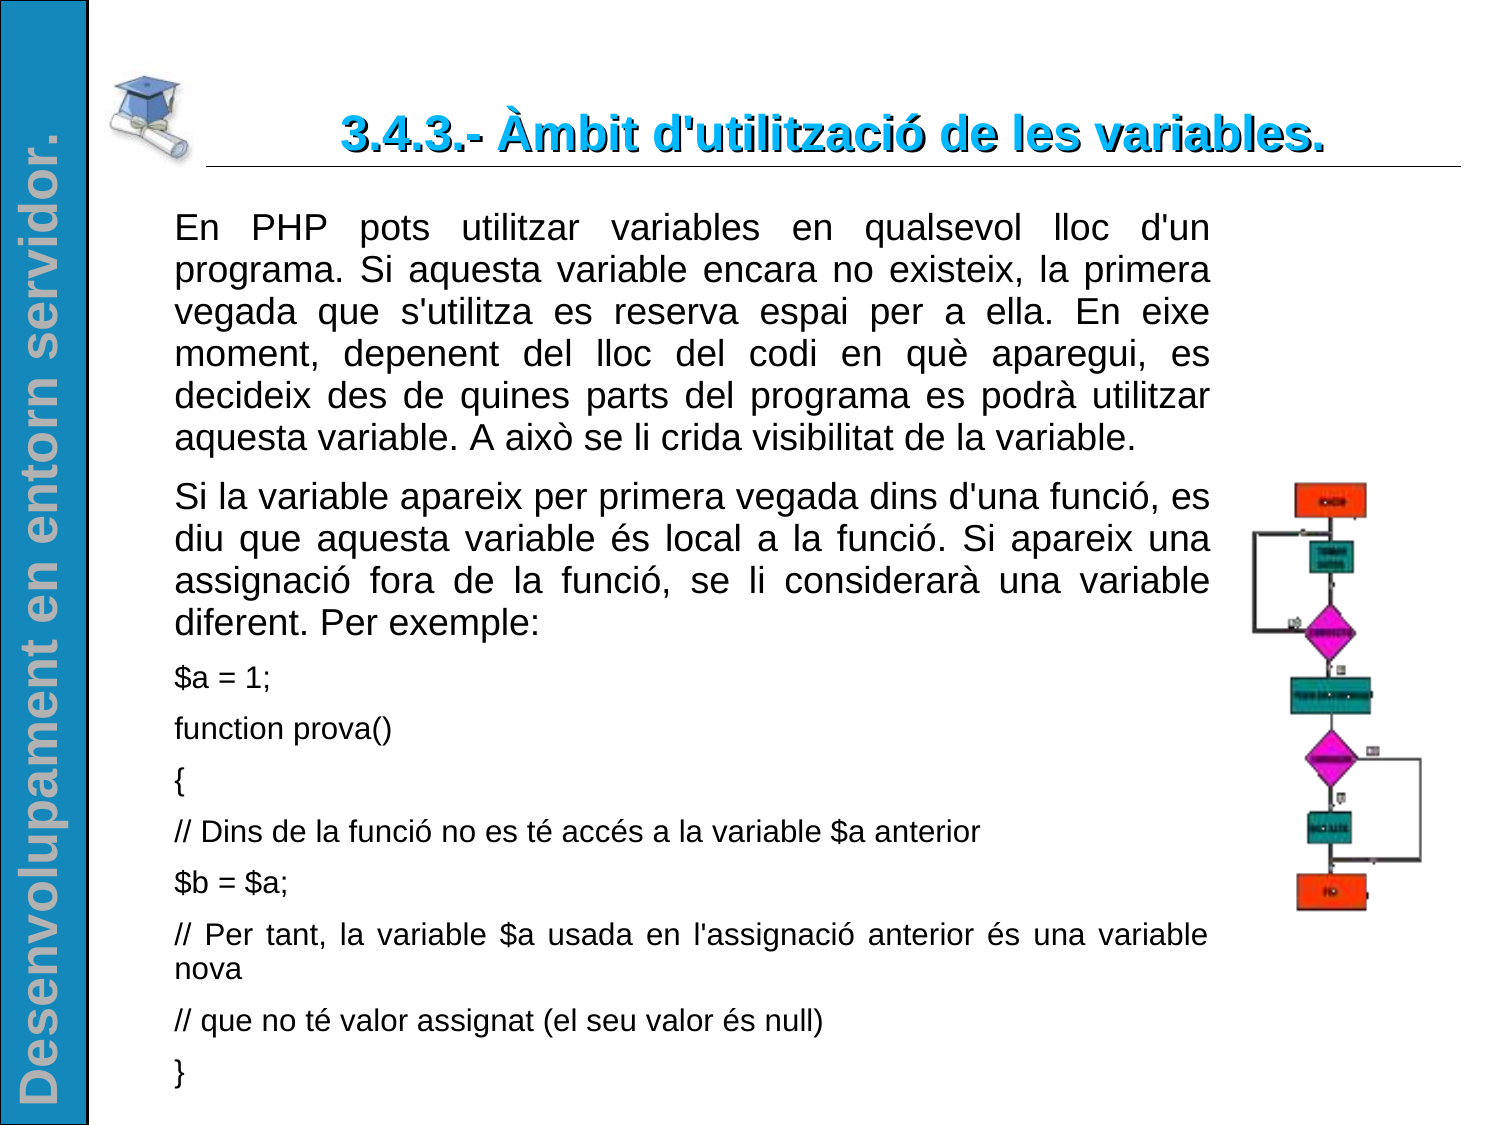

# 3.4.3.- Àmbit d'utilització de les variables.
En PHP pots utilitzar variables en qualsevol lloc d'un programa. Si aquesta variable encara no existeix, la primera vegada que s'utilitza es reserva espai per a ella. En eixe moment, depenent del lloc del codi en què aparegui, es decideix des de quines parts del programa es podrà utilitzar aquesta variable. A això se li crida visibilitat de la variable.
Si la variable apareix per primera vegada dins d'una funció, es diu que aquesta variable és local a la funció. Si apareix una assignació fora de la funció, se li considerarà una variable diferent. Per exemple:
$a = 1;
function prova()
{
// Dins de la funció no es té accés a la variable $a anterior
$b = $a;
// Per tant, la variable $a usada en l'assignació anterior és una variable nova
// que no té valor assignat (el seu valor és null)
}